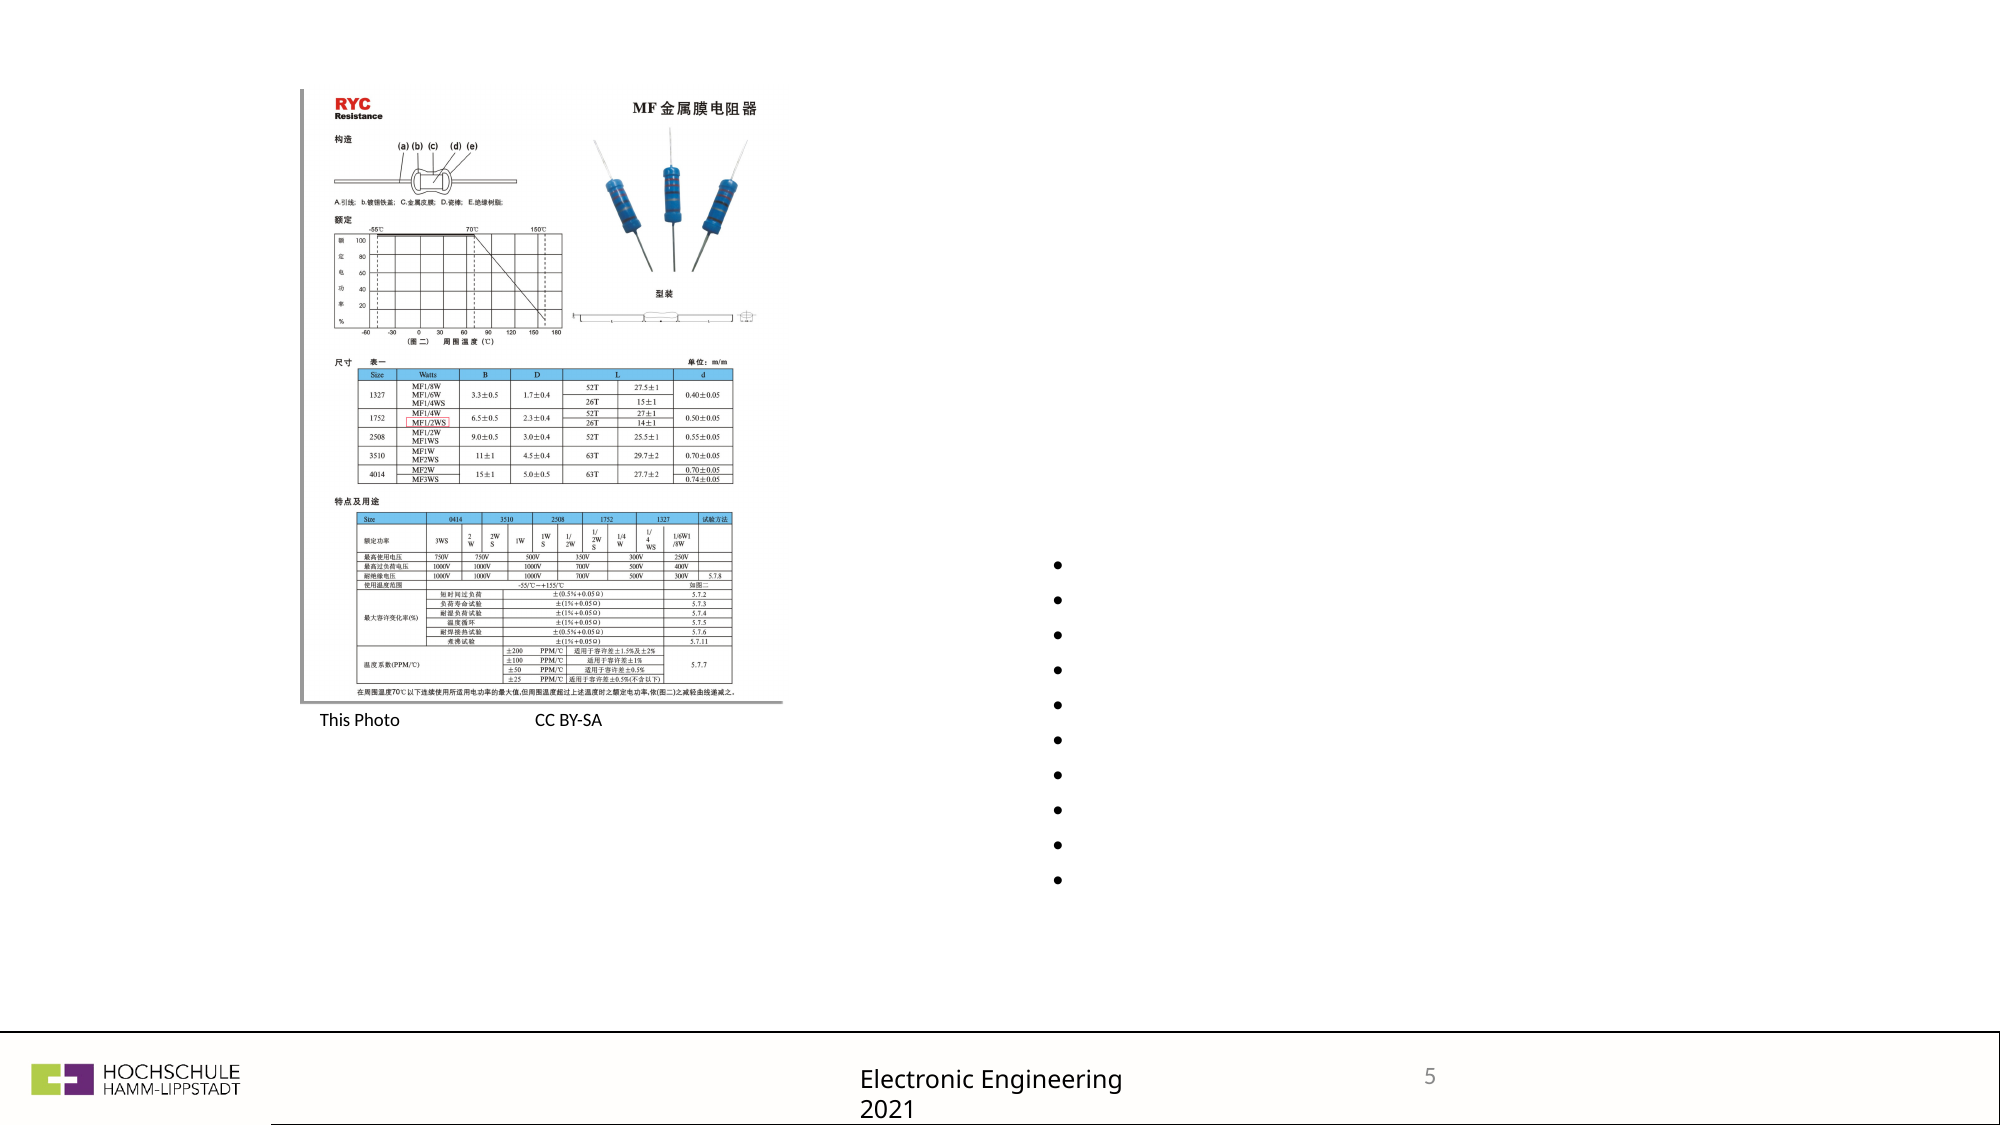

Spec Sheets
A product data sheet (PDS), like any data sheet, has a different data model per category. It typically contains:
Identifiers like manufacturer & manufacturer product code
Classification data
Descriptions such as marketing texts
Specifications
Product images
Feature logos
Reasons-to-buy
Leaflets, typically as PDFs
Manuals, typically in PDF.
Product videos, 3D objects, and other rich media assets
This Photo is licensed under CC BY-SA
Electronic Engineering 2021